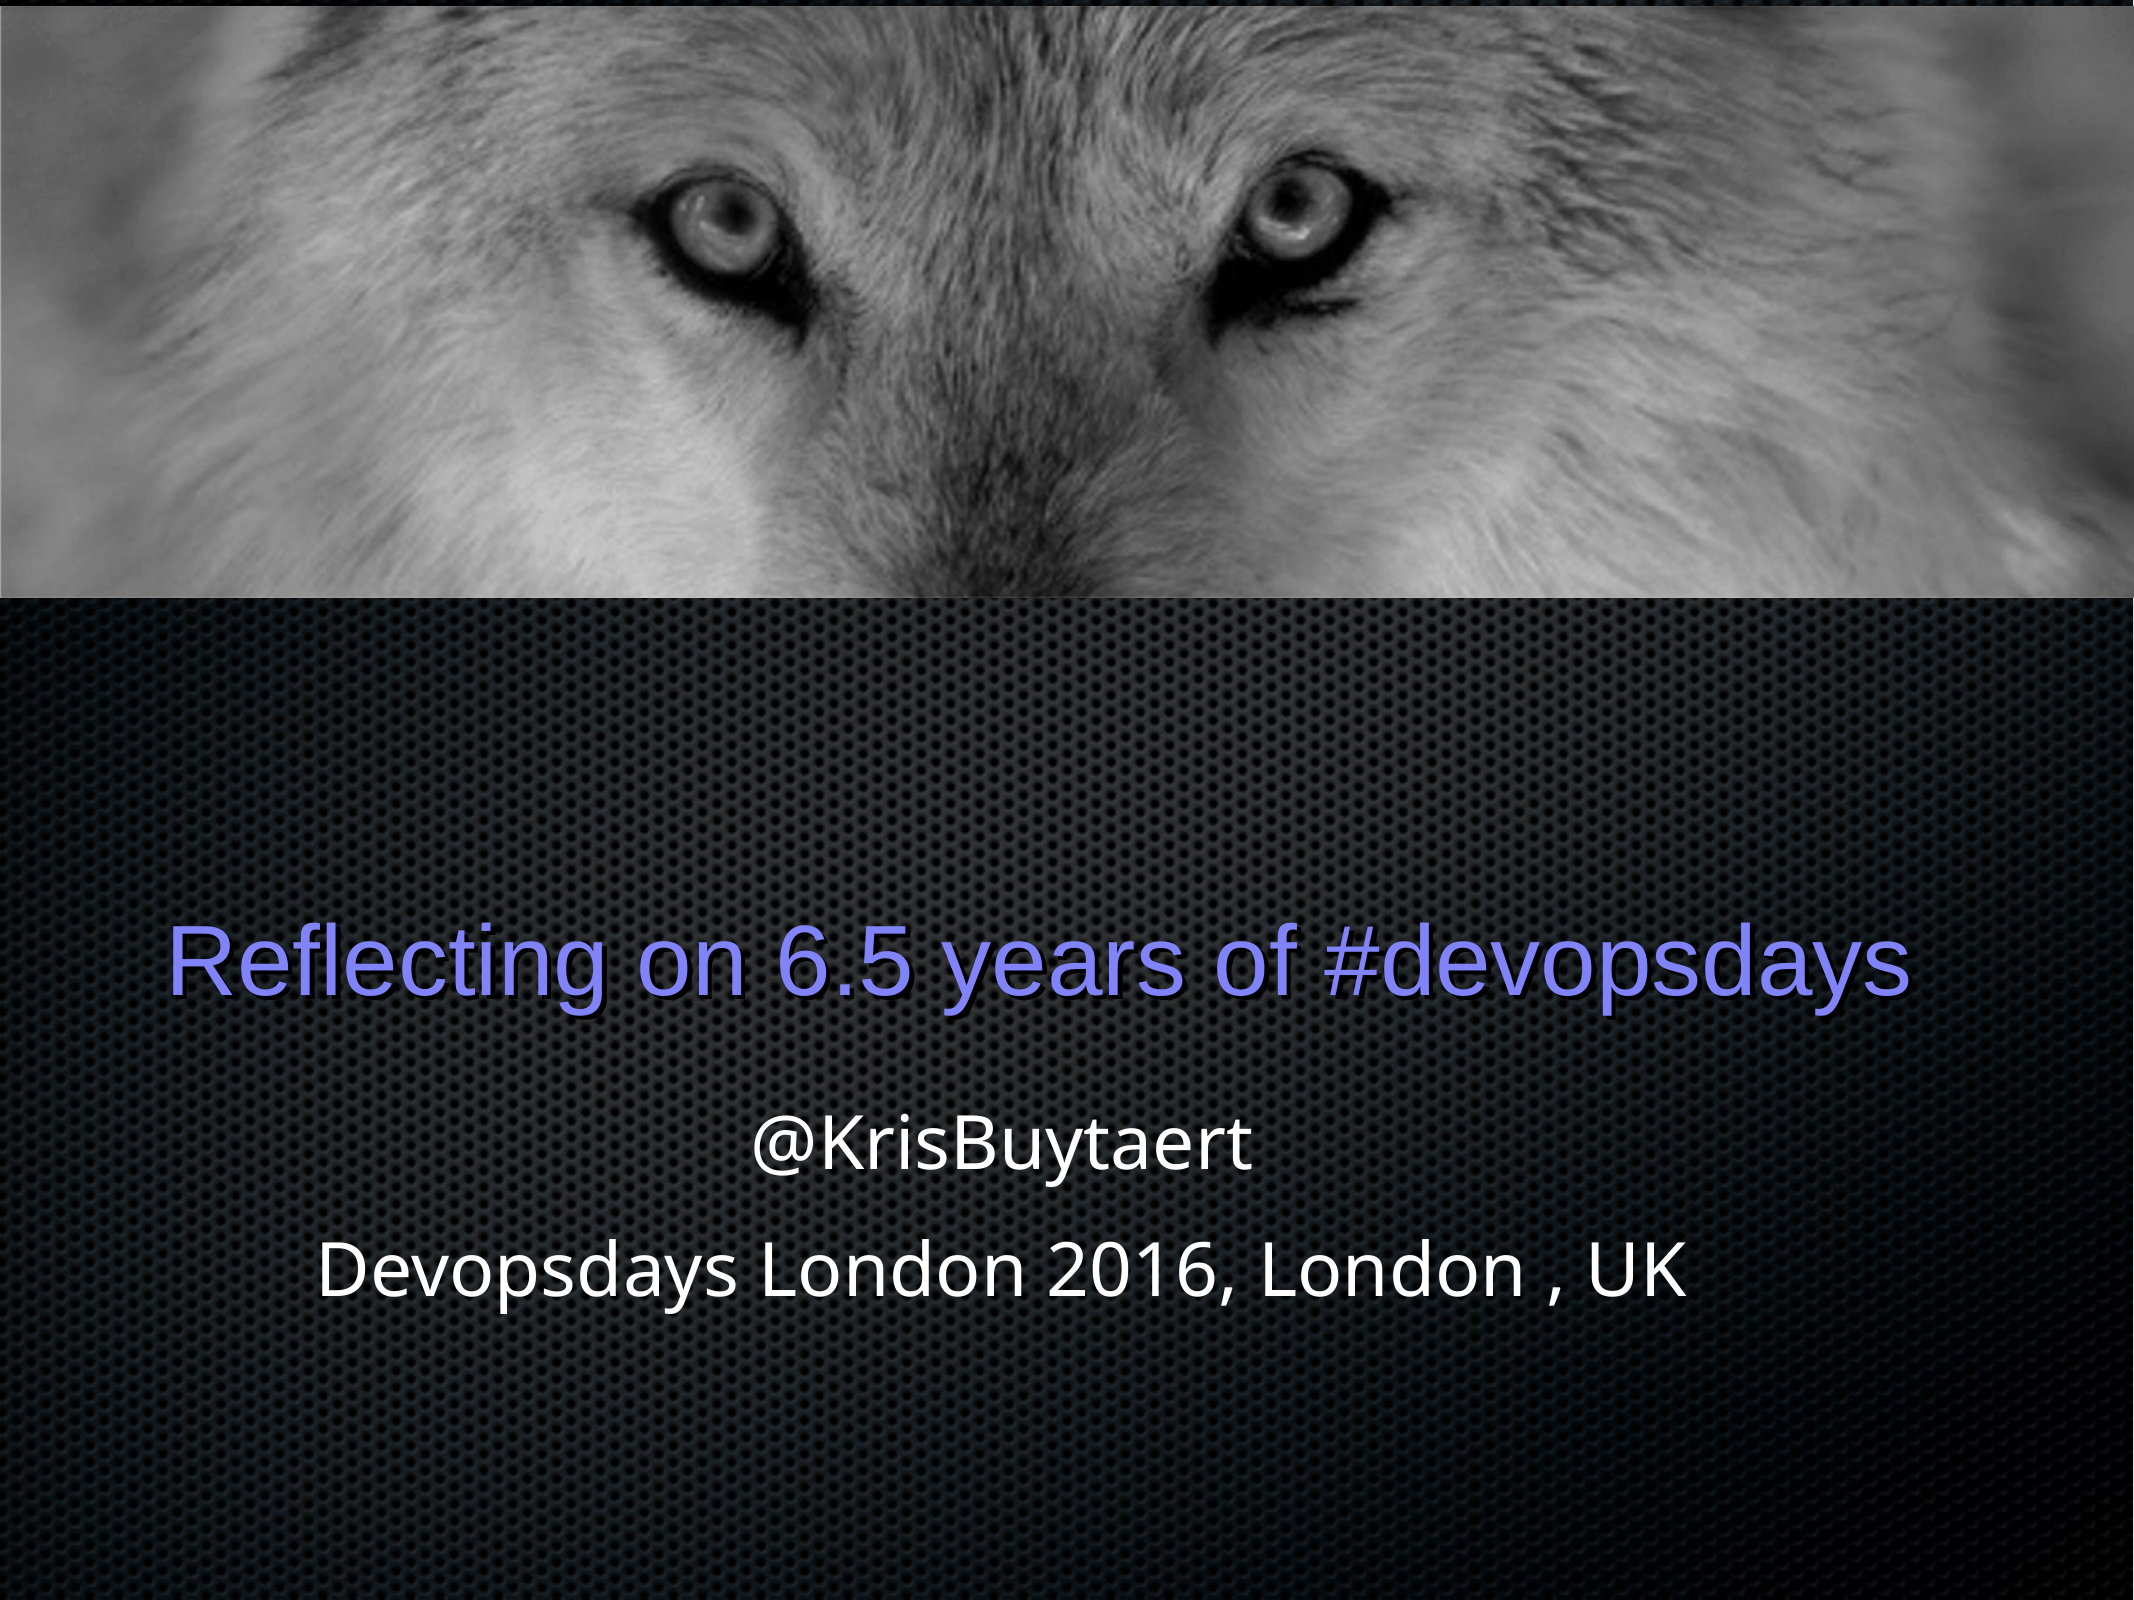

# Reflecting on 6.5 years of #devopsdays
@KrisBuytaert
Devopsdays London 2016, London , UK